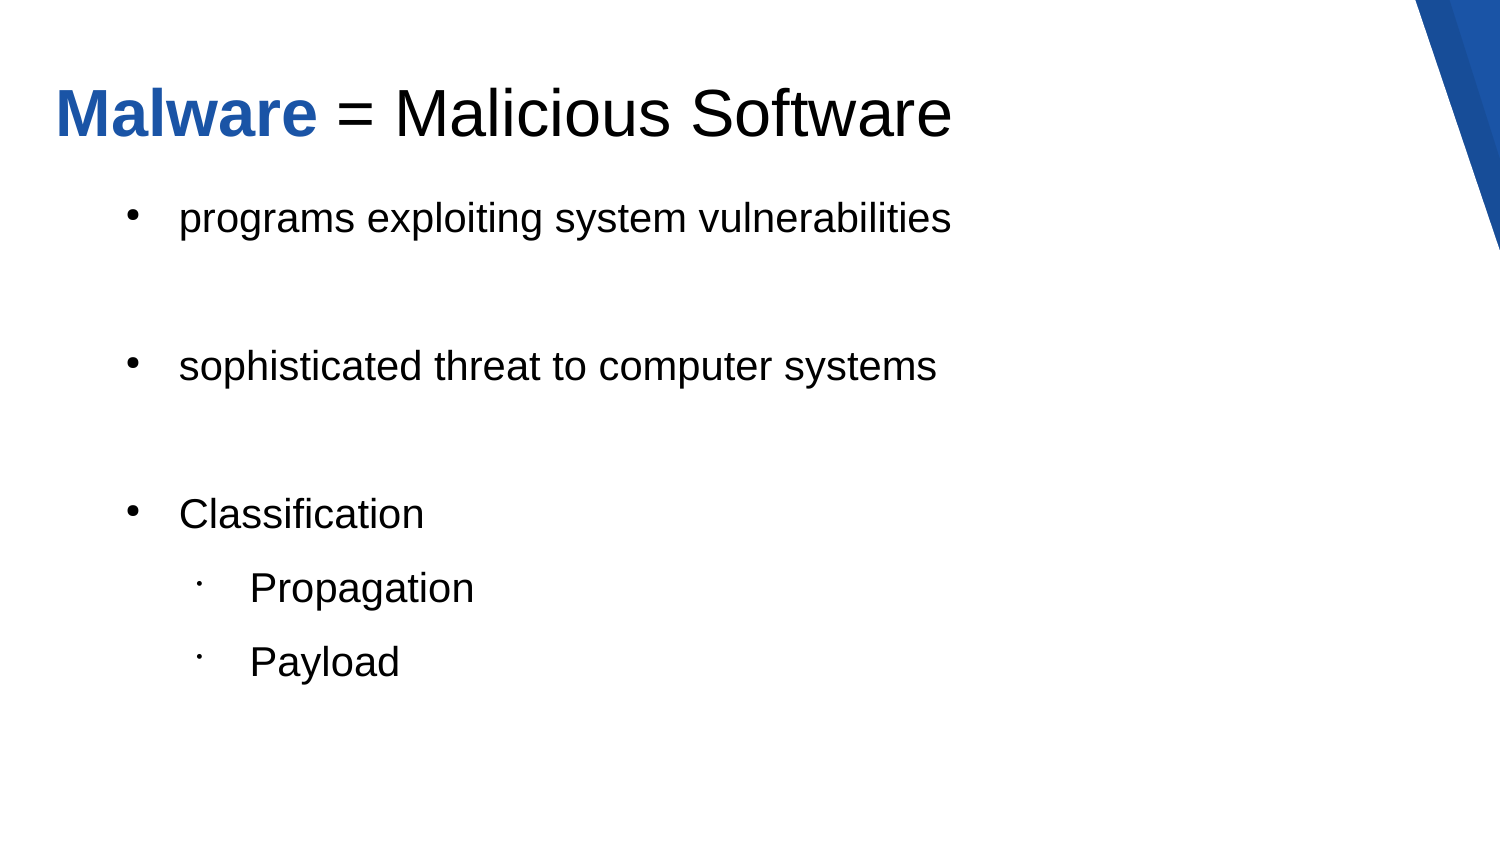

Malware = Malicious Software
# programs exploiting system vulnerabilities
sophisticated threat to computer systems
Classification
Propagation
Payload